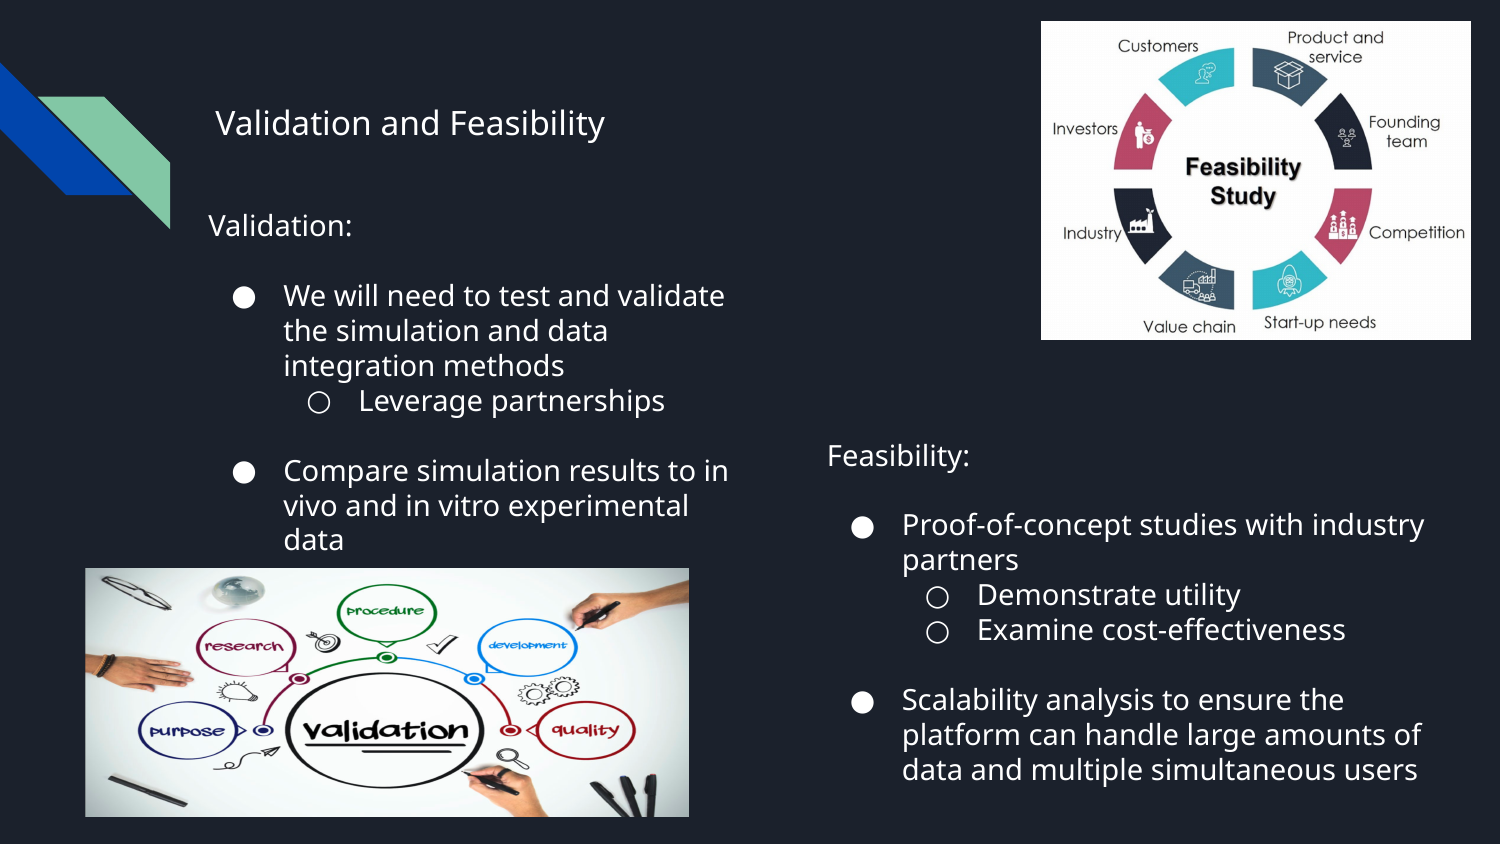

# Validation and Feasibility
Validation:
We will need to test and validate the simulation and data integration methods
Leverage partnerships
Compare simulation results to in vivo and in vitro experimental data
Feasibility:
Proof-of-concept studies with industry partners
Demonstrate utility
Examine cost-effectiveness
Scalability analysis to ensure the platform can handle large amounts of data and multiple simultaneous users